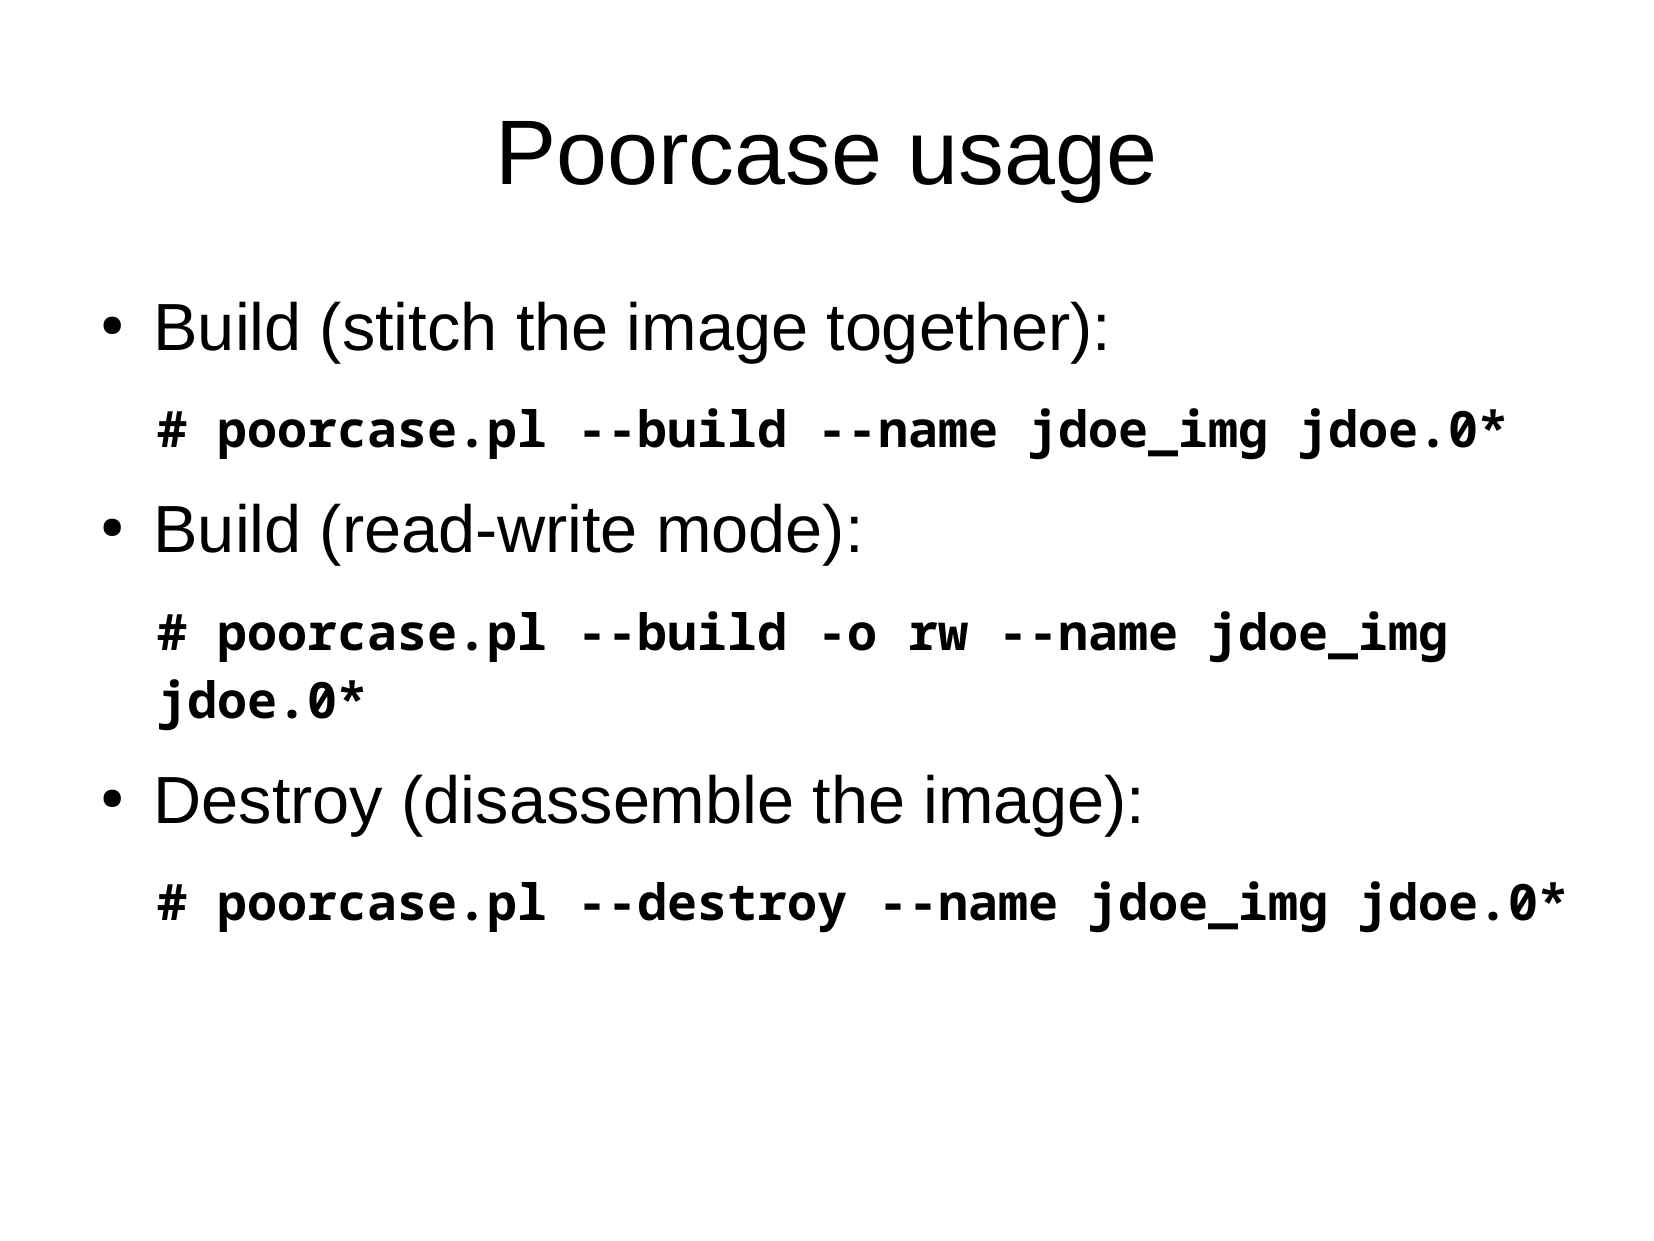

# Poorcase usage
Build (stitch the image together):
# poorcase.pl --build --name jdoe_img jdoe.0*
Build (read-write mode):
# poorcase.pl --build -o rw --name jdoe_img jdoe.0*
Destroy (disassemble the image):
# poorcase.pl --destroy --name jdoe_img jdoe.0*